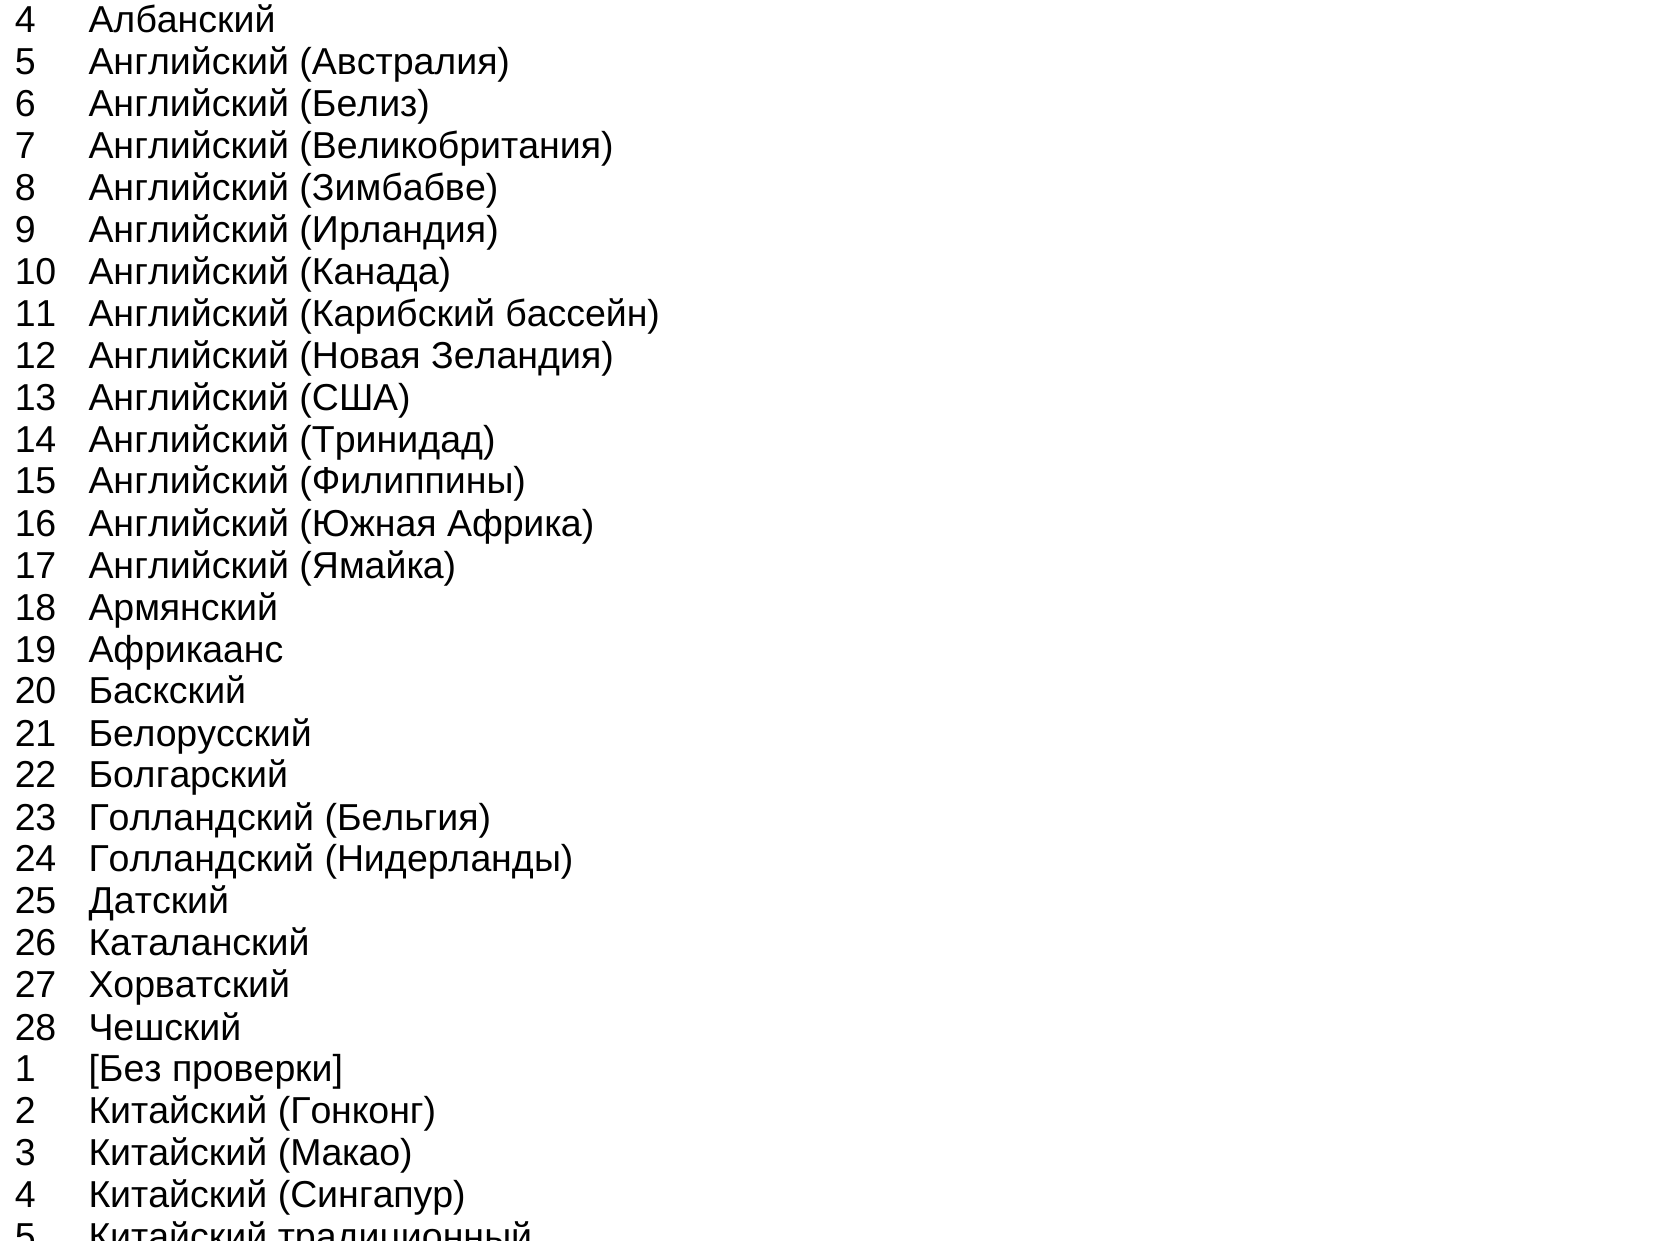

28 6 19
1	[Без проверки]
2	Азербайджанский (кириллица)
3	Азербайджанский (латиница)
4	Албанский
5	Английский (Австралия)
6	Английский (Белиз)
7	Английский (Великобритания)
8	Английский (Зимбабве)
9	Английский (Ирландия)
10	Английский (Канада)
11	Английский (Карибский бассейн)
12	Английский (Новая Зеландия)
13	Английский (США)
14	Английский (Тринидад)
15	Английский (Филиппины)
16	Английский (Южная Африка)
17	Английский (Ямайка)
18	Армянский
19	Африкаанс
20	Баскский
21	Белорусский
22	Болгарский
23	Голландский (Бельгия)
24	Голландский (Нидерланды)
25	Датский
26	Каталанский
27	Хорватский
28	Чешский
1	[Без проверки]
2	Китайский (Гонконг)
3	Китайский (Макао)
4	Китайский (Сингапур)
5	Китайский традиционный
6	Китайский упрощенный
1	[Без проверки]
2	Арабский (Алжир)
3	Арабский (Бахрейн)
4	Арабский (Египет)
5	Арабский (Йемен)
6	Арабский (Иордания)
7	Арабский (Ирак)
8	Арабский (Катар)
9	Арабский (Кувейт)
10	Арабский (Ливан)
11	Арабский (Ливия)
12	Арабский (Марокко)
13	Арабский (ОАЭ)
14	Арабский (Оман)
15	Арабский (Саудовская Аравия)
16	Арабский (Сирия)
17	Арабский (Тунис)
18	Ассамский
19	Бенгальский